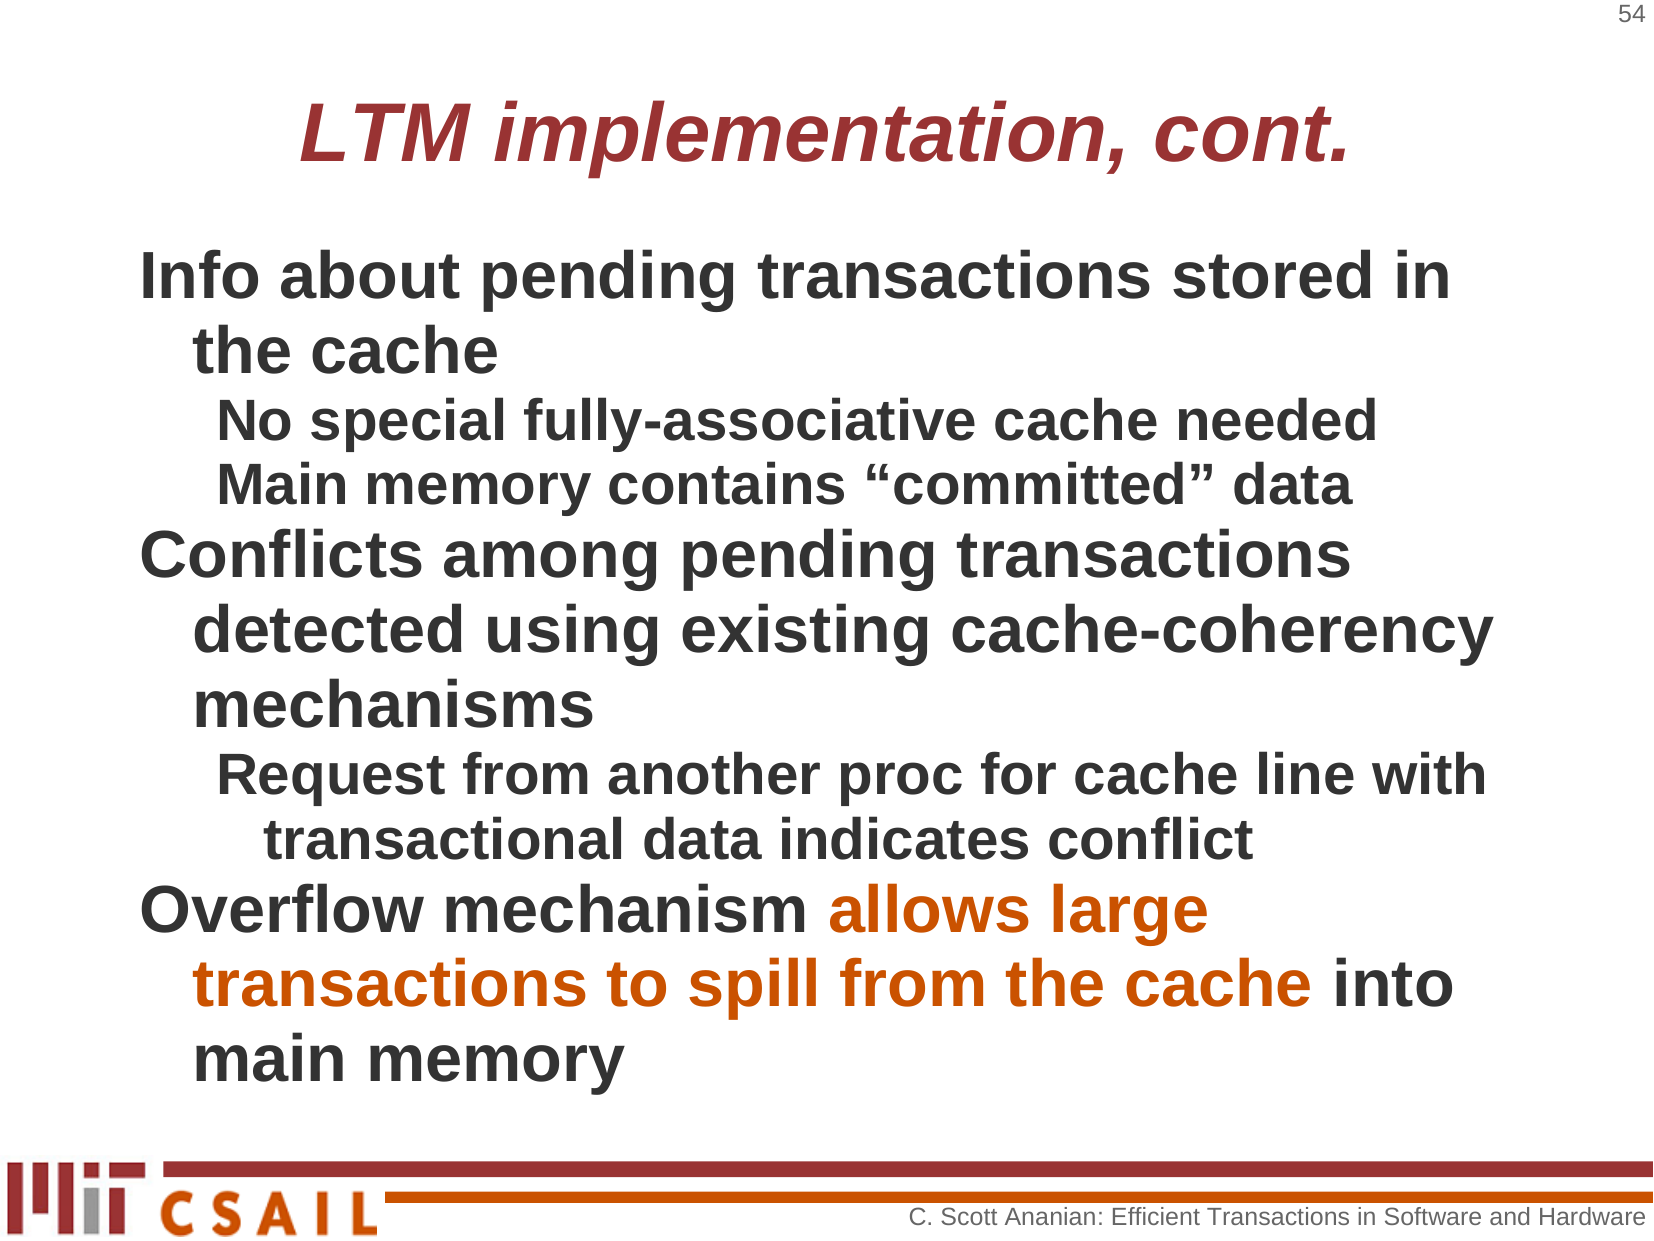

# LTM implementation, cont.
Info about pending transactions stored in the cache
No special fully-associative cache needed
Main memory contains “committed” data
Conflicts among pending transactions detected using existing cache-coherency mechanisms
Request from another proc for cache line with transactional data indicates conflict
Overflow mechanism allows large transactions to spill from the cache into main memory